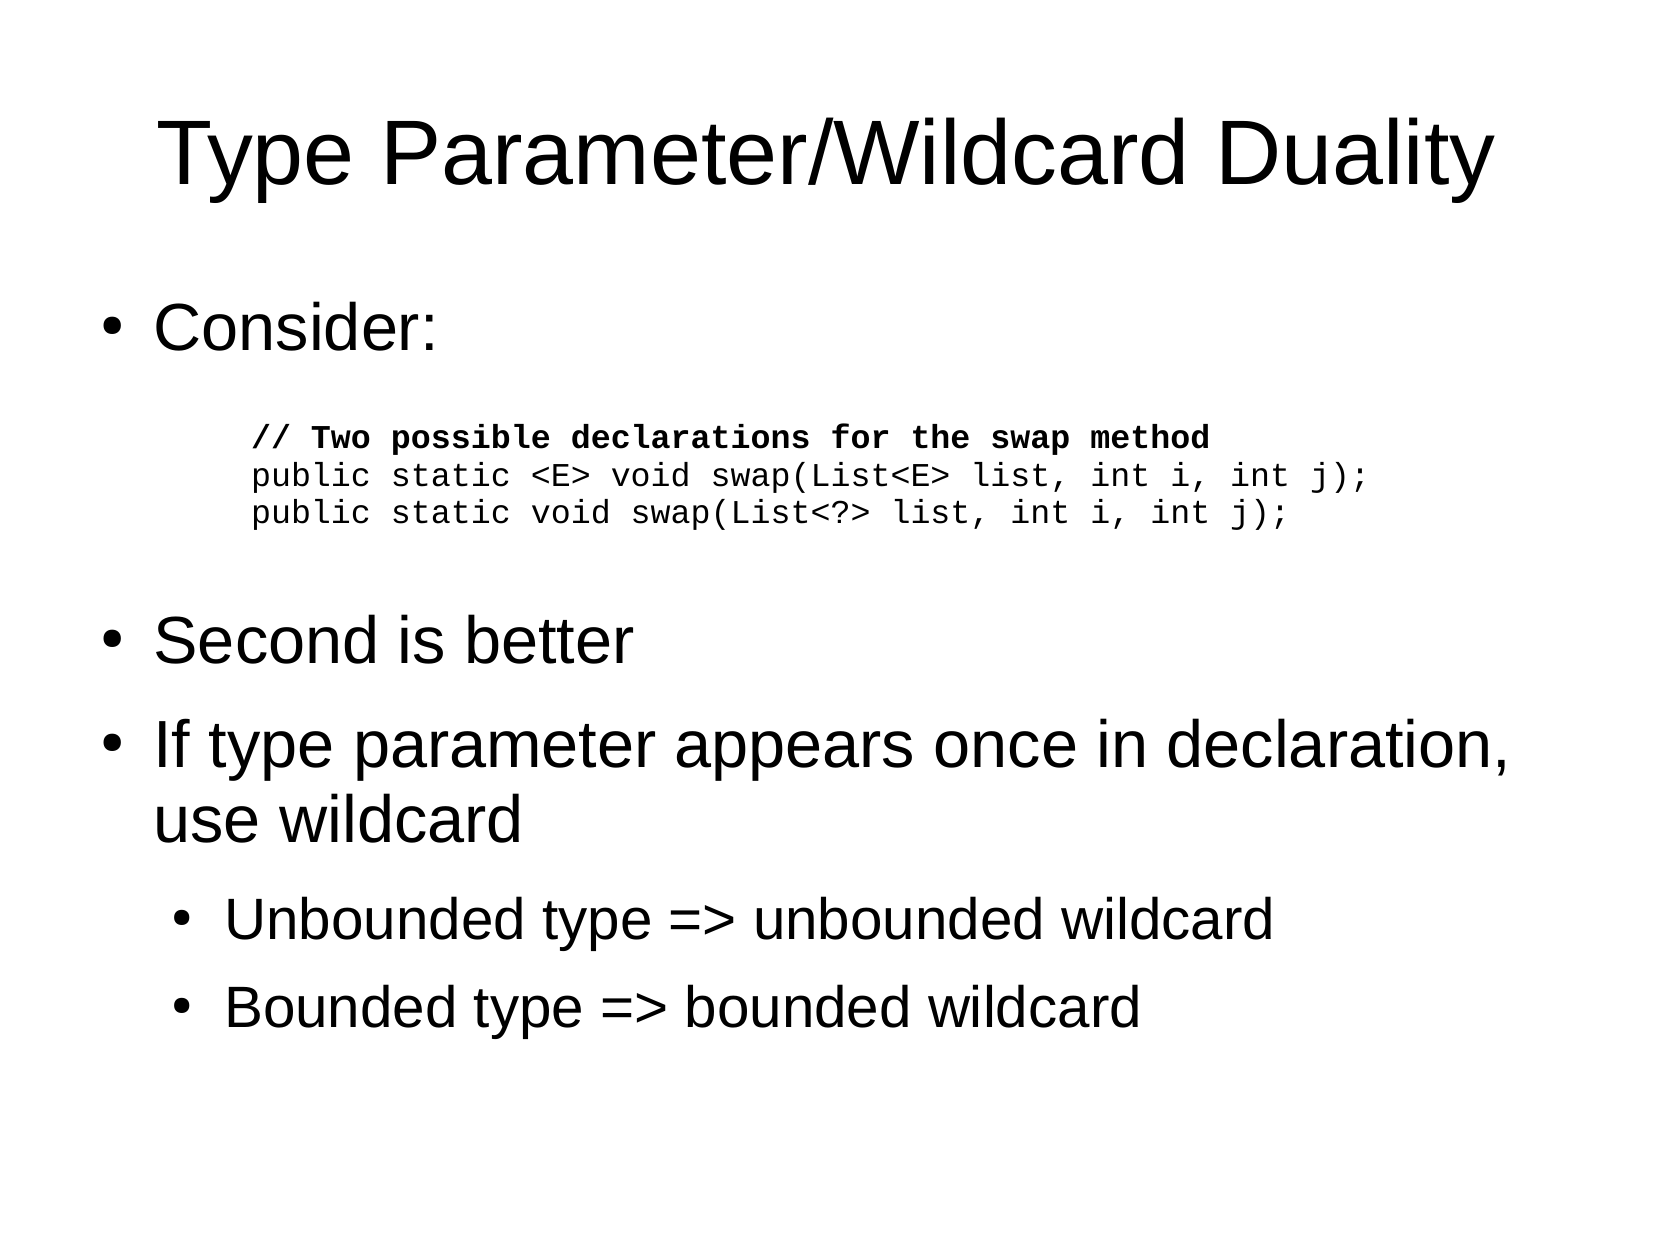

# Type Parameter/Wildcard Duality
Consider:
Second is better
If type parameter appears once in declaration, use wildcard
Unbounded type => unbounded wildcard
Bounded type => bounded wildcard
// Two possible declarations for the swap method
public static <E> void swap(List<E> list, int i, int j);
public static void swap(List<?> list, int i, int j);